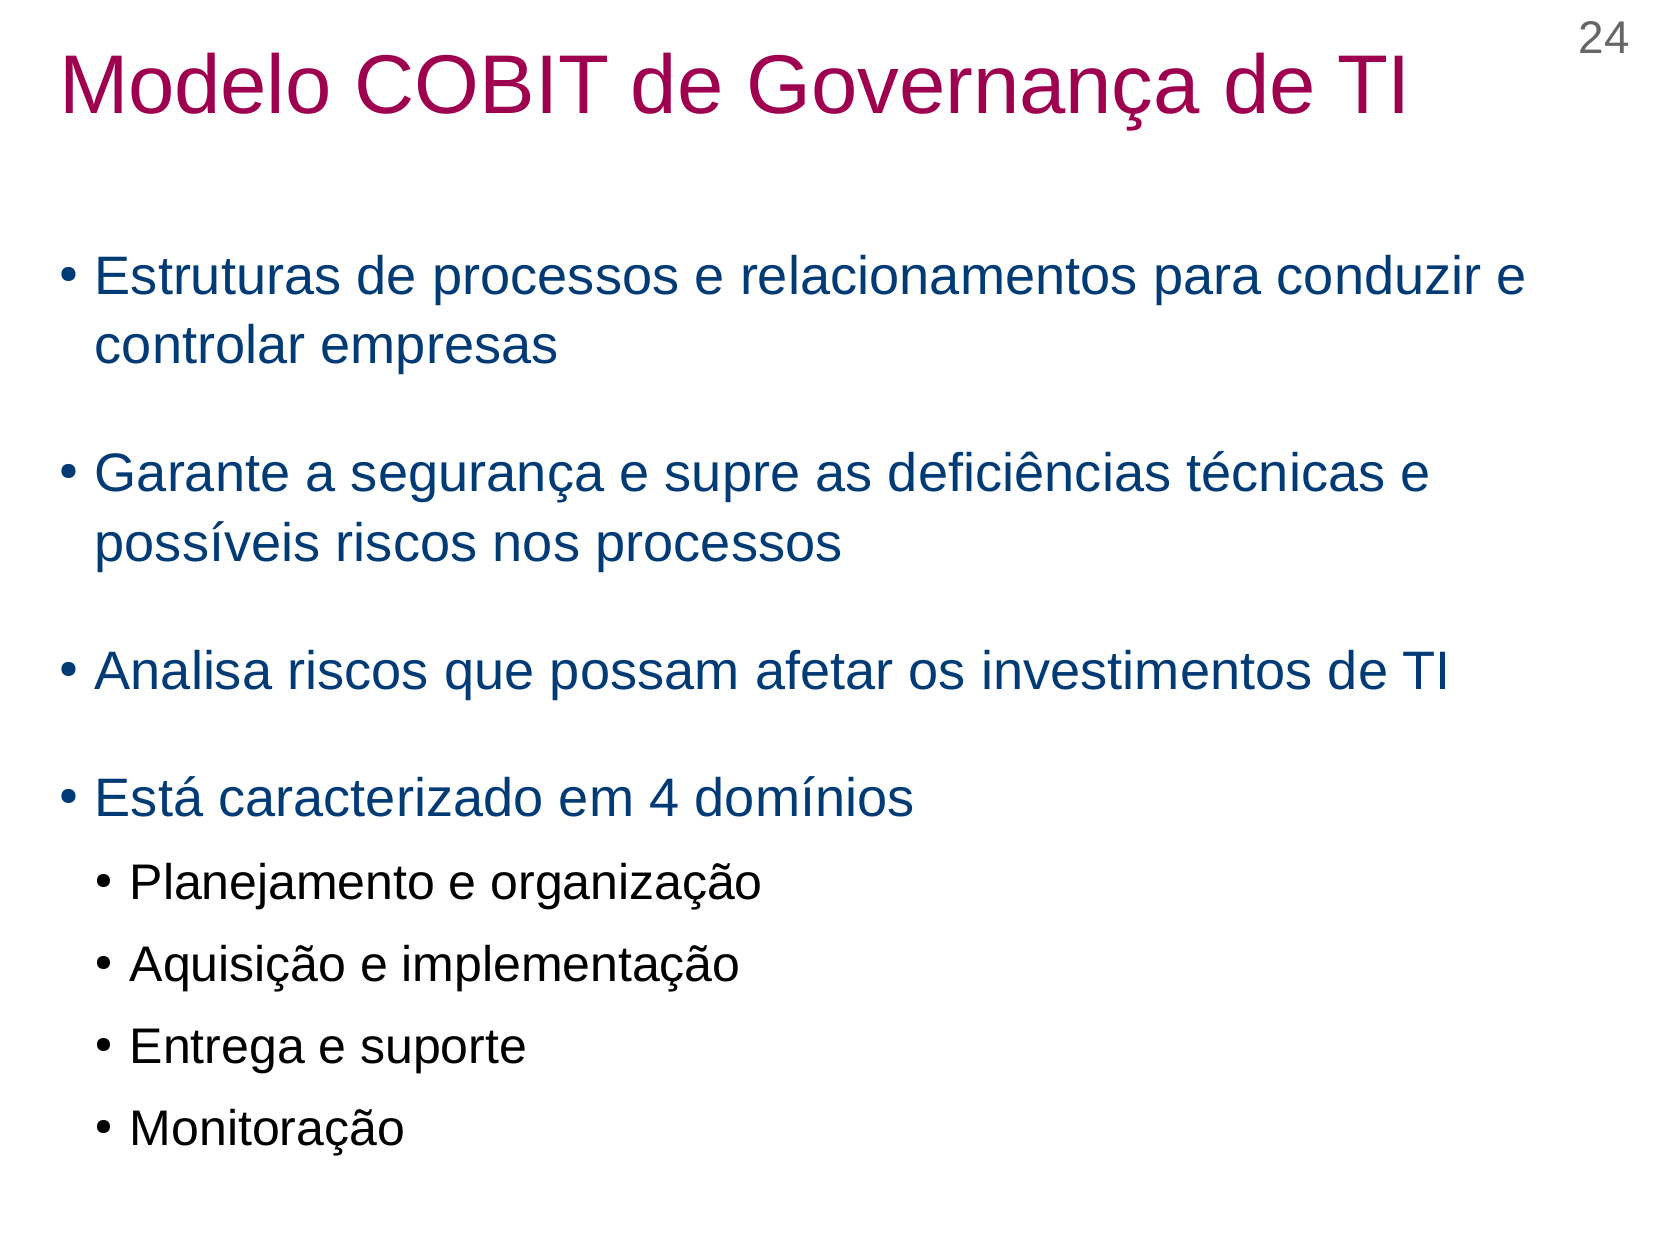

24
# Modelo COBIT de Governança de TI
Estruturas de processos e relacionamentos para conduzir e controlar empresas
Garante a segurança e supre as deficiências técnicas e possíveis riscos nos processos
Analisa riscos que possam afetar os investimentos de TI
Está caracterizado em 4 domínios
Planejamento e organização
Aquisição e implementação
Entrega e suporte
Monitoração